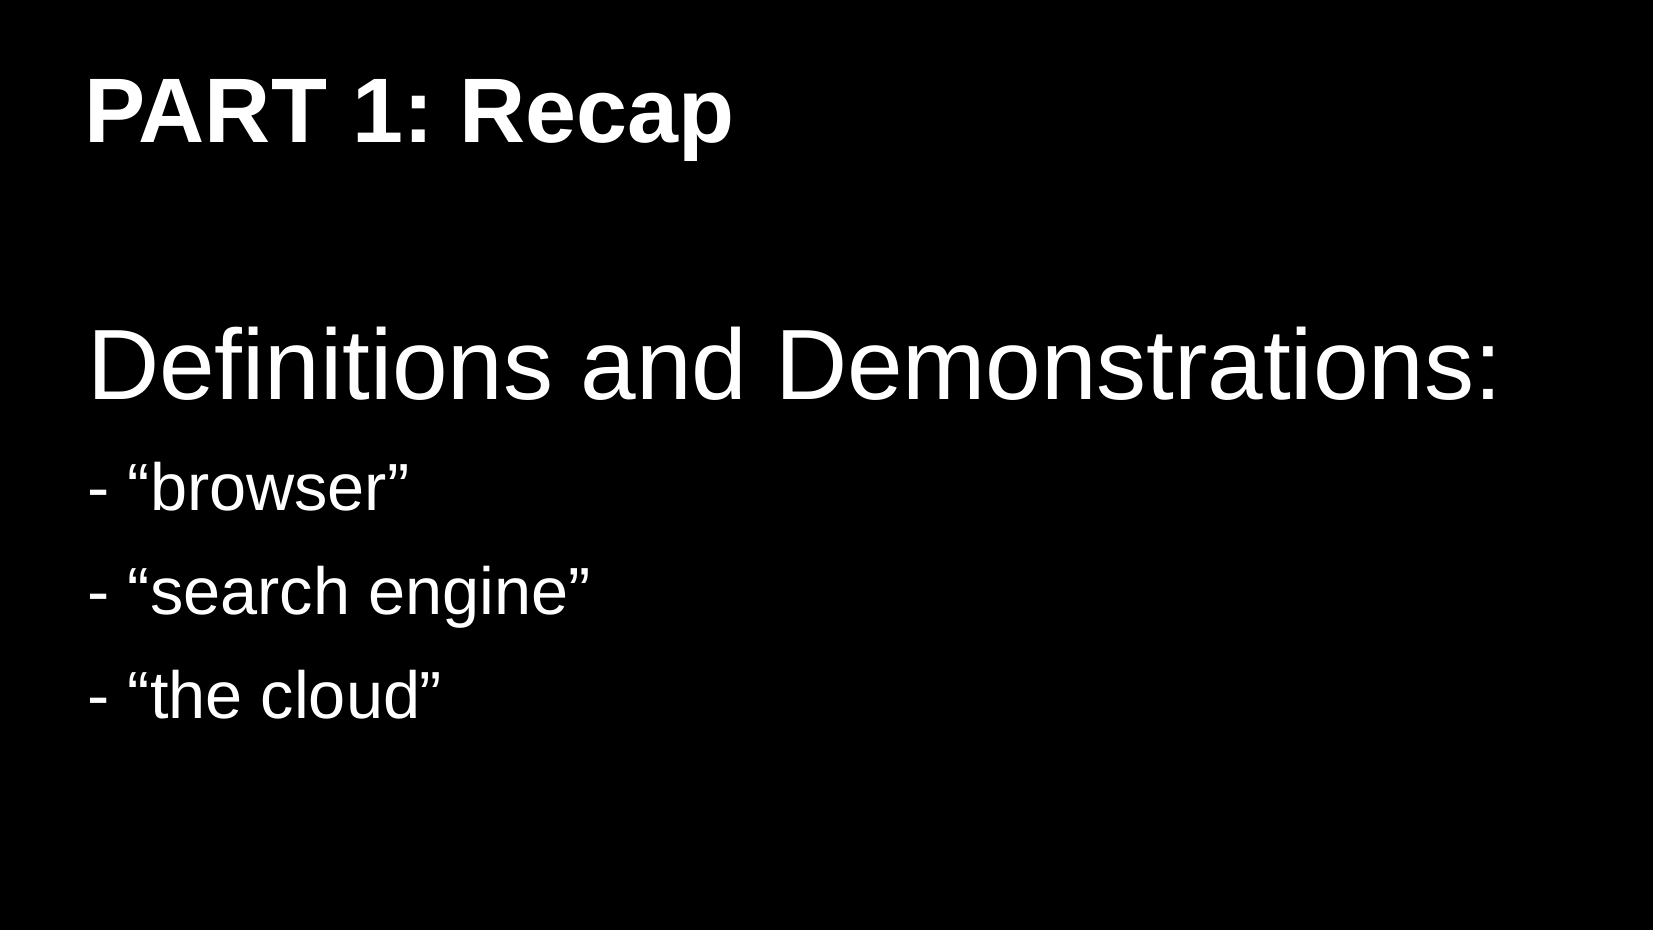

# PART 1: Recap
Definitions and Demonstrations:
- “browser”
- “search engine”
- “the cloud”